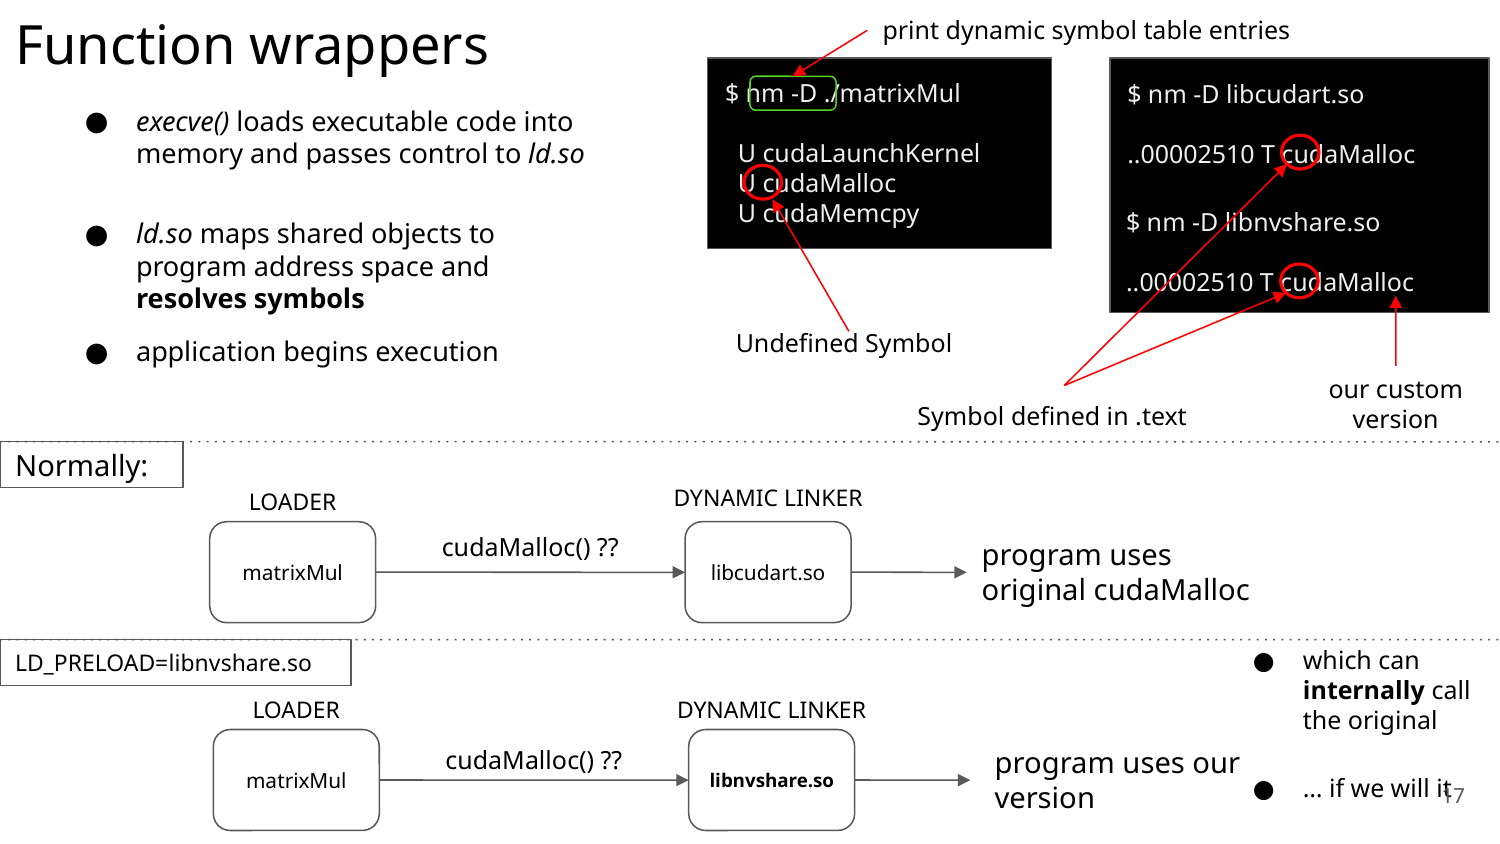

# Function wrappers
print dynamic symbol table entries
$ nm -D ./matrixMul
 U cudaLaunchKernel
 U cudaMalloc
 U cudaMemcpy
$ nm -D libcudart.so
..00002510 T cudaMalloc
$ nm -D libnvshare.so
..00002510 T cudaMalloc
execve() loads executable code into memory and passes control to ld.so
Symbol defined in .text
Undefined Symbol
ld.so maps shared objects to program address space and resolves symbols
our custom version
application begins execution
Normally:
DYNAMIC LINKER
cudaMalloc() ??
libcudart.so
LOADER
matrixMul
program uses original cudaMalloc
which can internally call the original
LD_PRELOAD=libnvshare.so
LOADER
matrixMul
DYNAMIC LINKER
cudaMalloc() ??
libnvshare.so
program uses our version
… if we will it